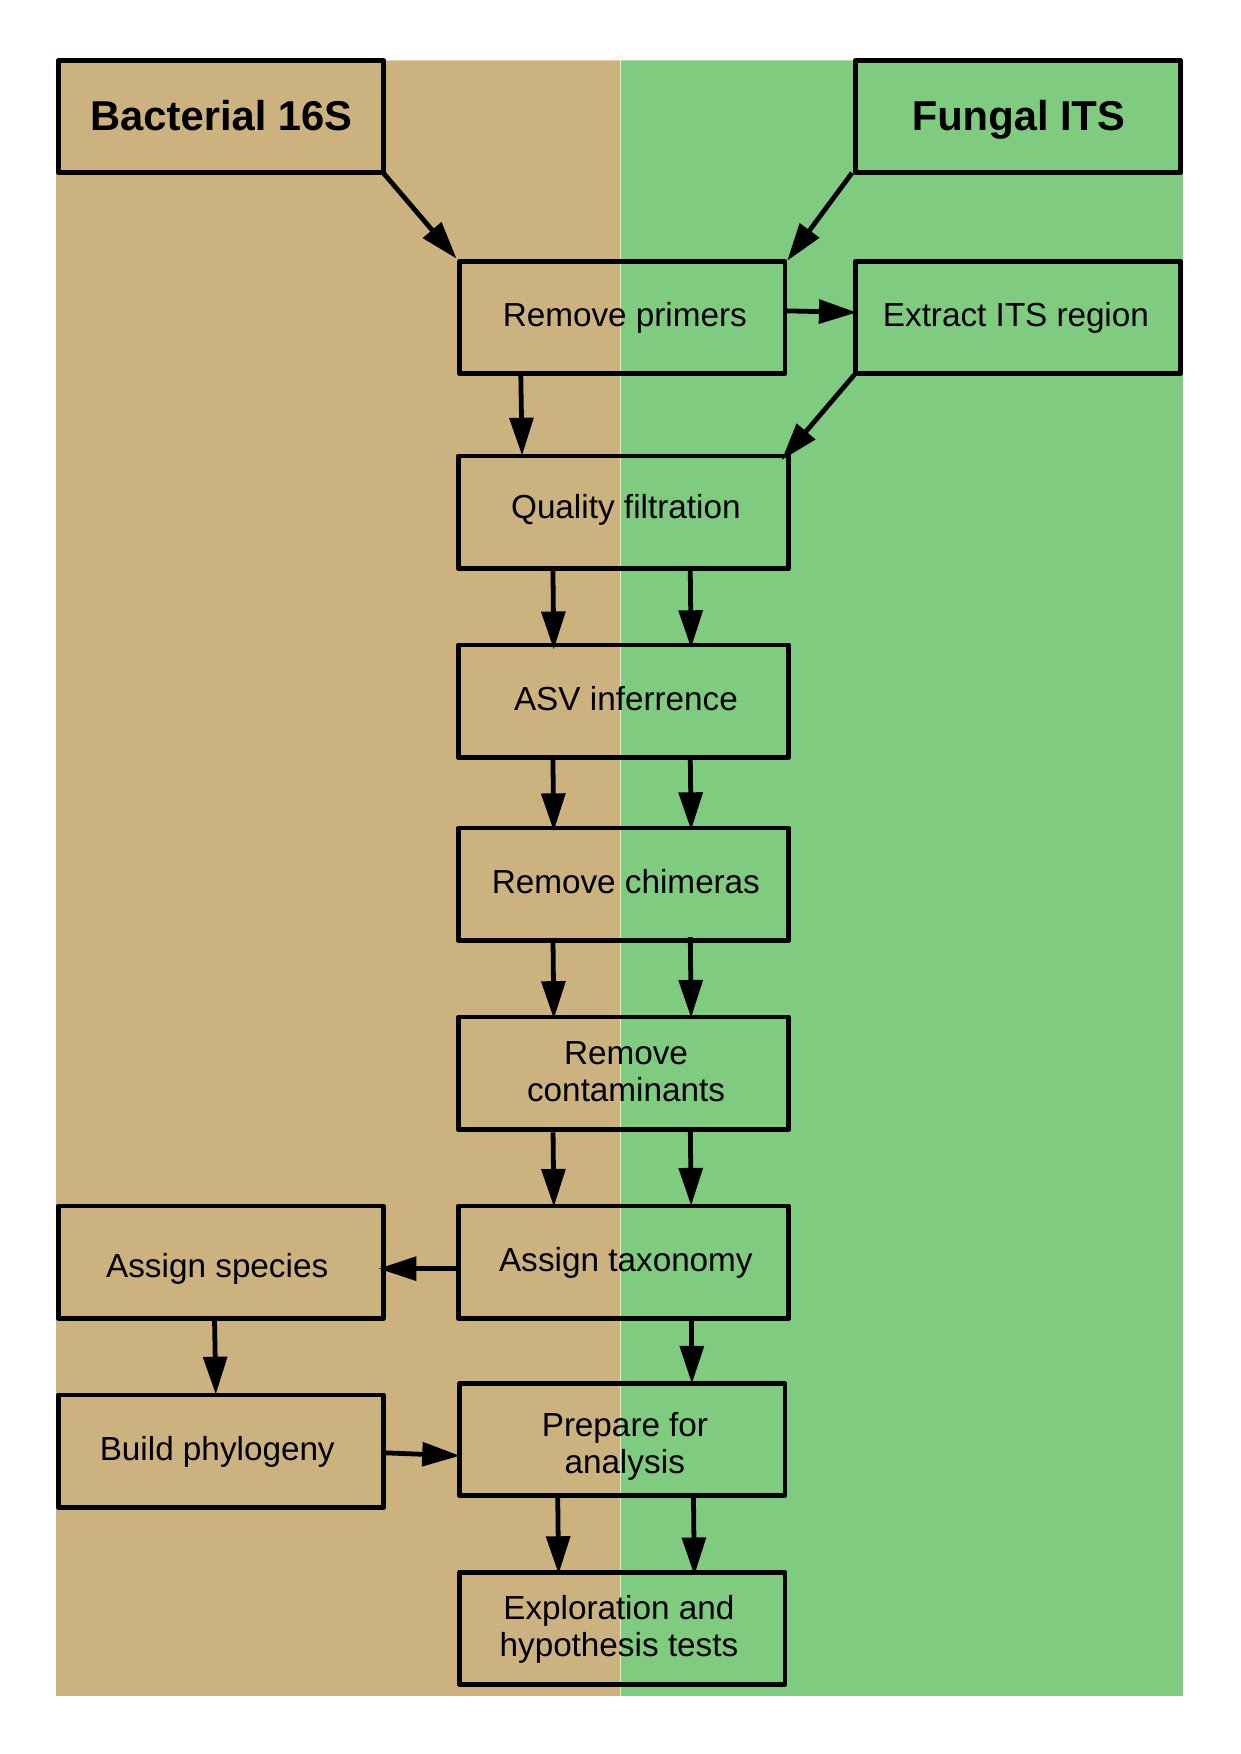

Bacterial 16S
Fungal ITS
Remove primers
Extract ITS region
Quality filtration
ASV inferrence
Remove chimeras
Remove contaminants
Assign taxonomy
Assign species
Prepare for analysis
Build phylogeny
Exploration and hypothesis tests